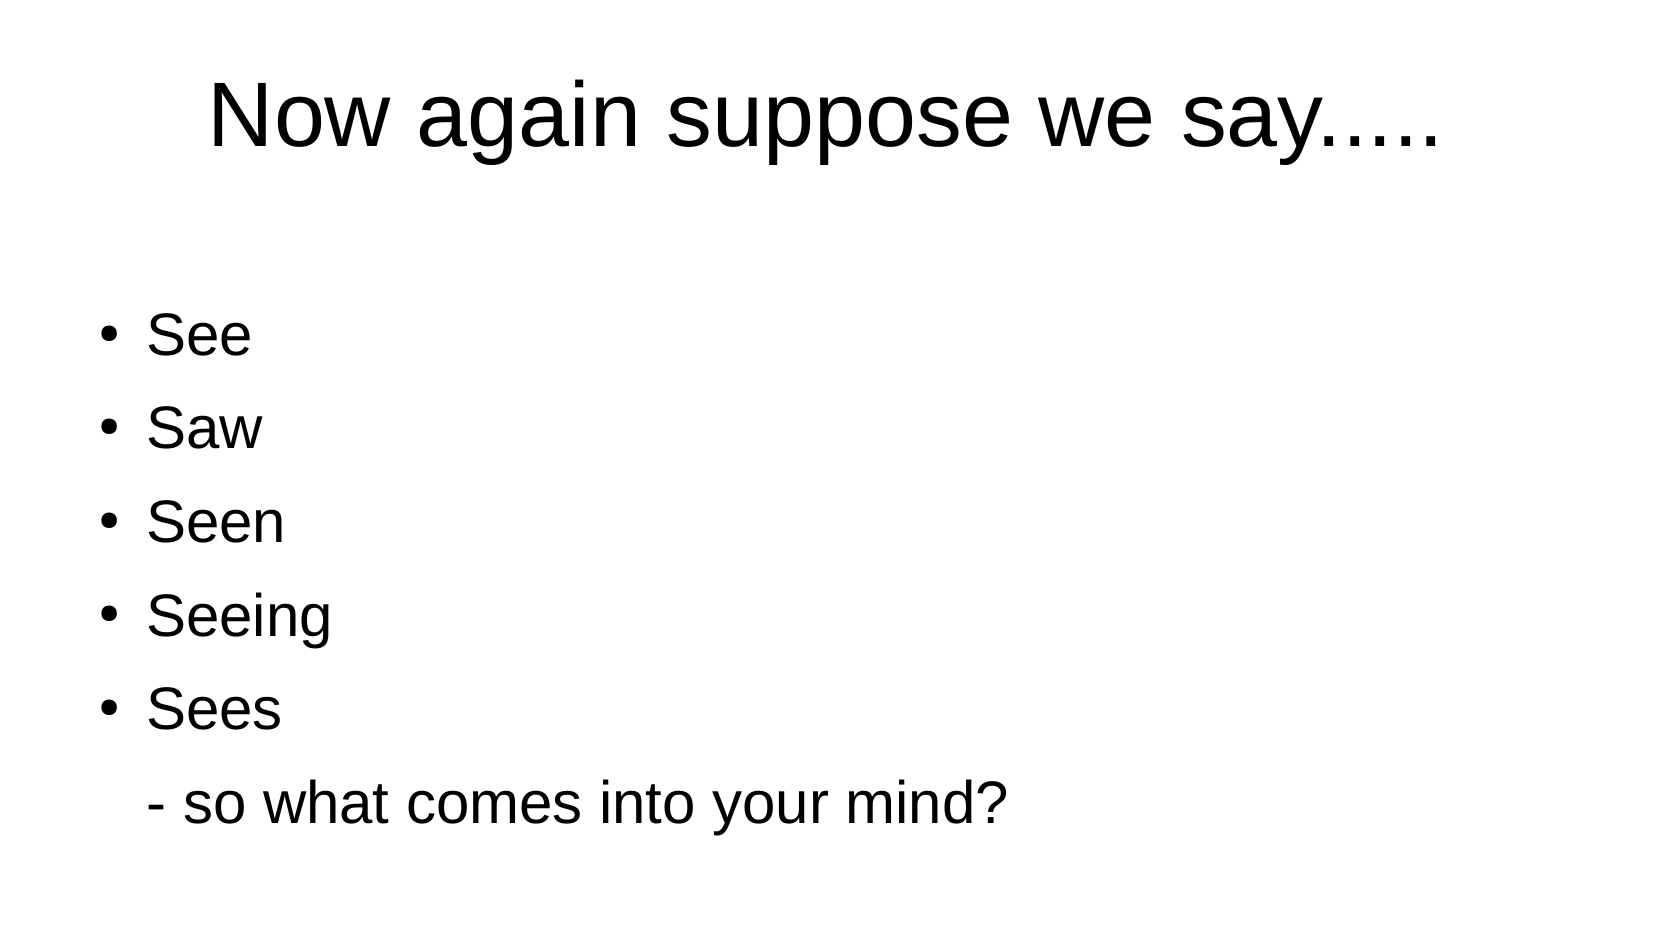

# Now again suppose we say.....
See
Saw
Seen
Seeing
Sees
- so what comes into your mind?